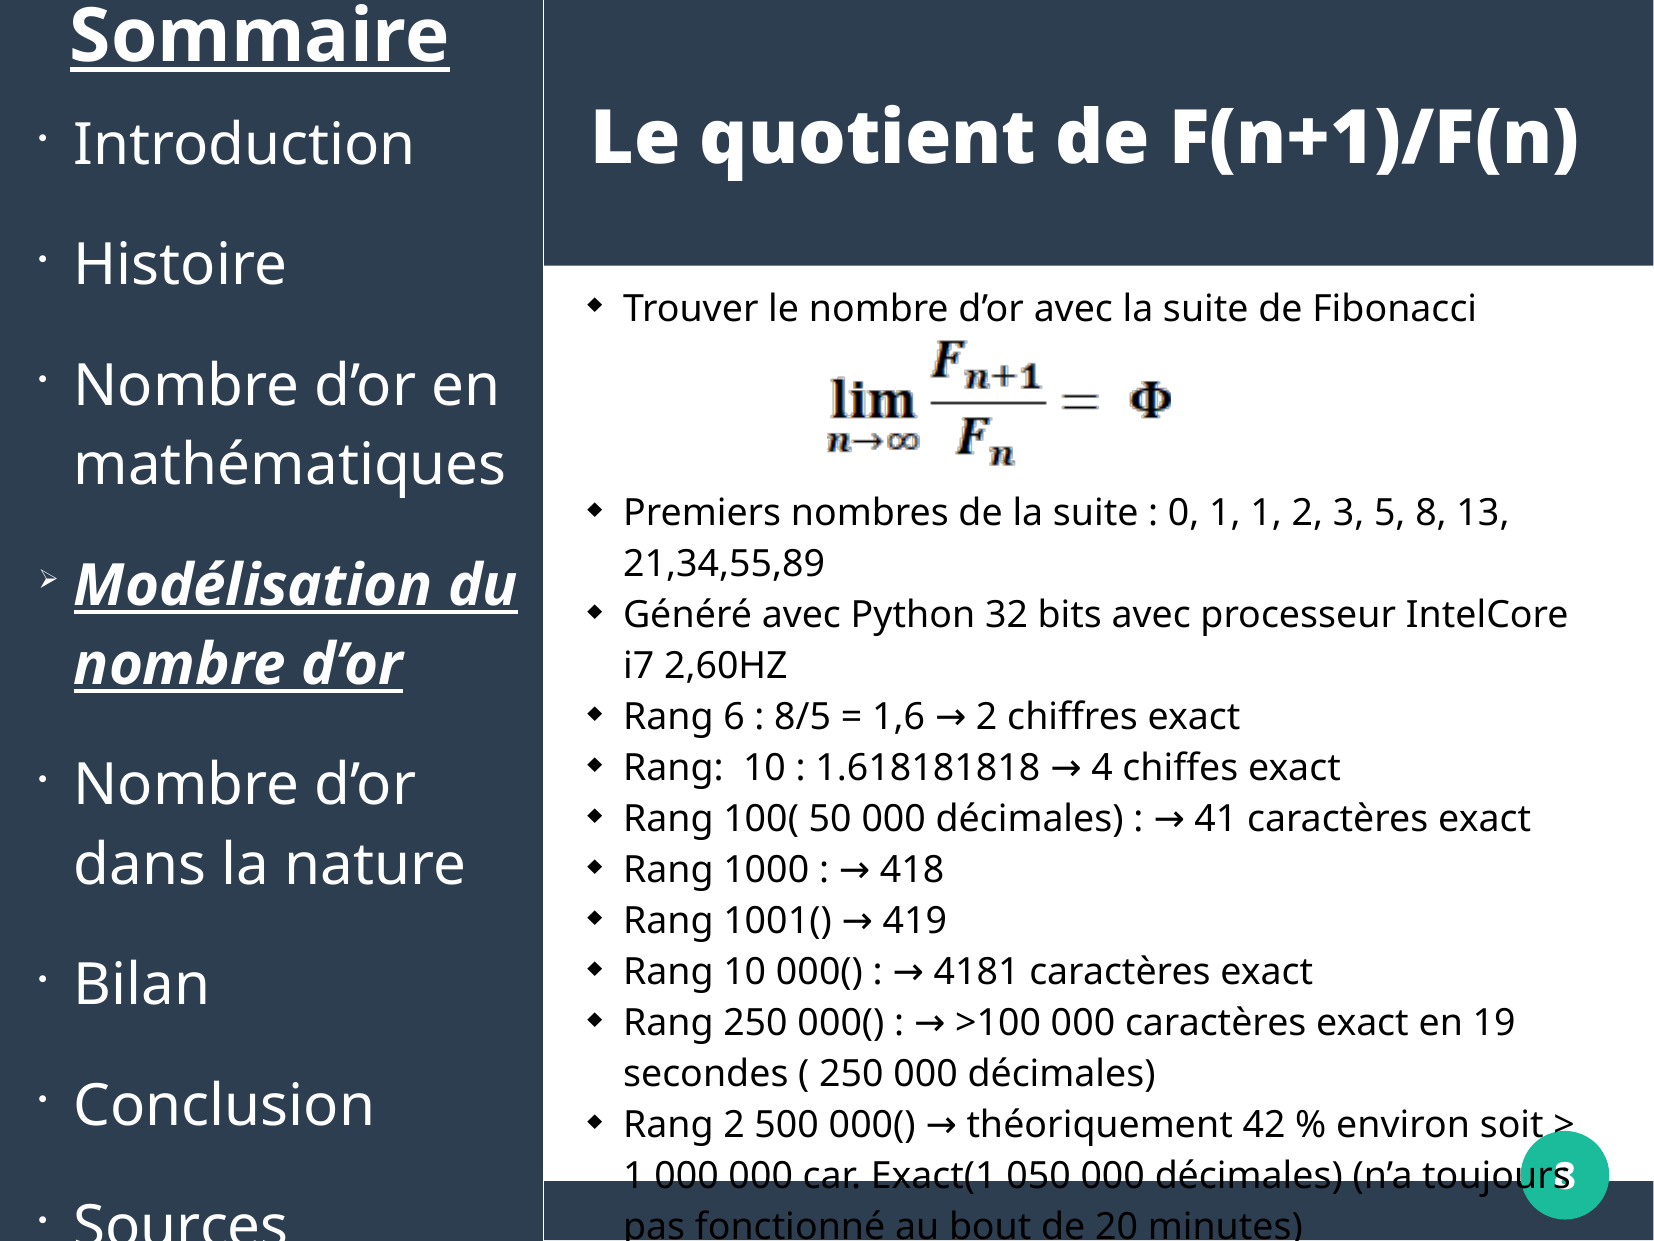

Sommaire
# Le quotient de F(n+1)/F(n)
Introduction
Histoire
Nombre d’or en mathématiques
Modélisation du nombre d’or
Nombre d’or dans la nature
Bilan
Conclusion
Sources
Trouver le nombre d’or avec la suite de Fibonacci
Premiers nombres de la suite : 0, 1, 1, 2, 3, 5, 8, 13, 21,34,55,89
Généré avec Python 32 bits avec processeur IntelCore i7 2,60HZ
Rang 6 : 8/5 = 1,6 → 2 chiffres exact
Rang: 10 : 1.618181818 → 4 chiffes exact
Rang 100( 50 000 décimales) : → 41 caractères exact
Rang 1000 : → 418
Rang 1001() → 419
Rang 10 000() : → 4181 caractères exact
Rang 250 000() : → >100 000 caractères exact en 19 secondes ( 250 000 décimales)
Rang 2 500 000() → théoriquement 42 % environ soit > 1 000 000 car. Exact(1 050 000 décimales) (n’a toujours pas fonctionné au bout de 20 minutes)
8